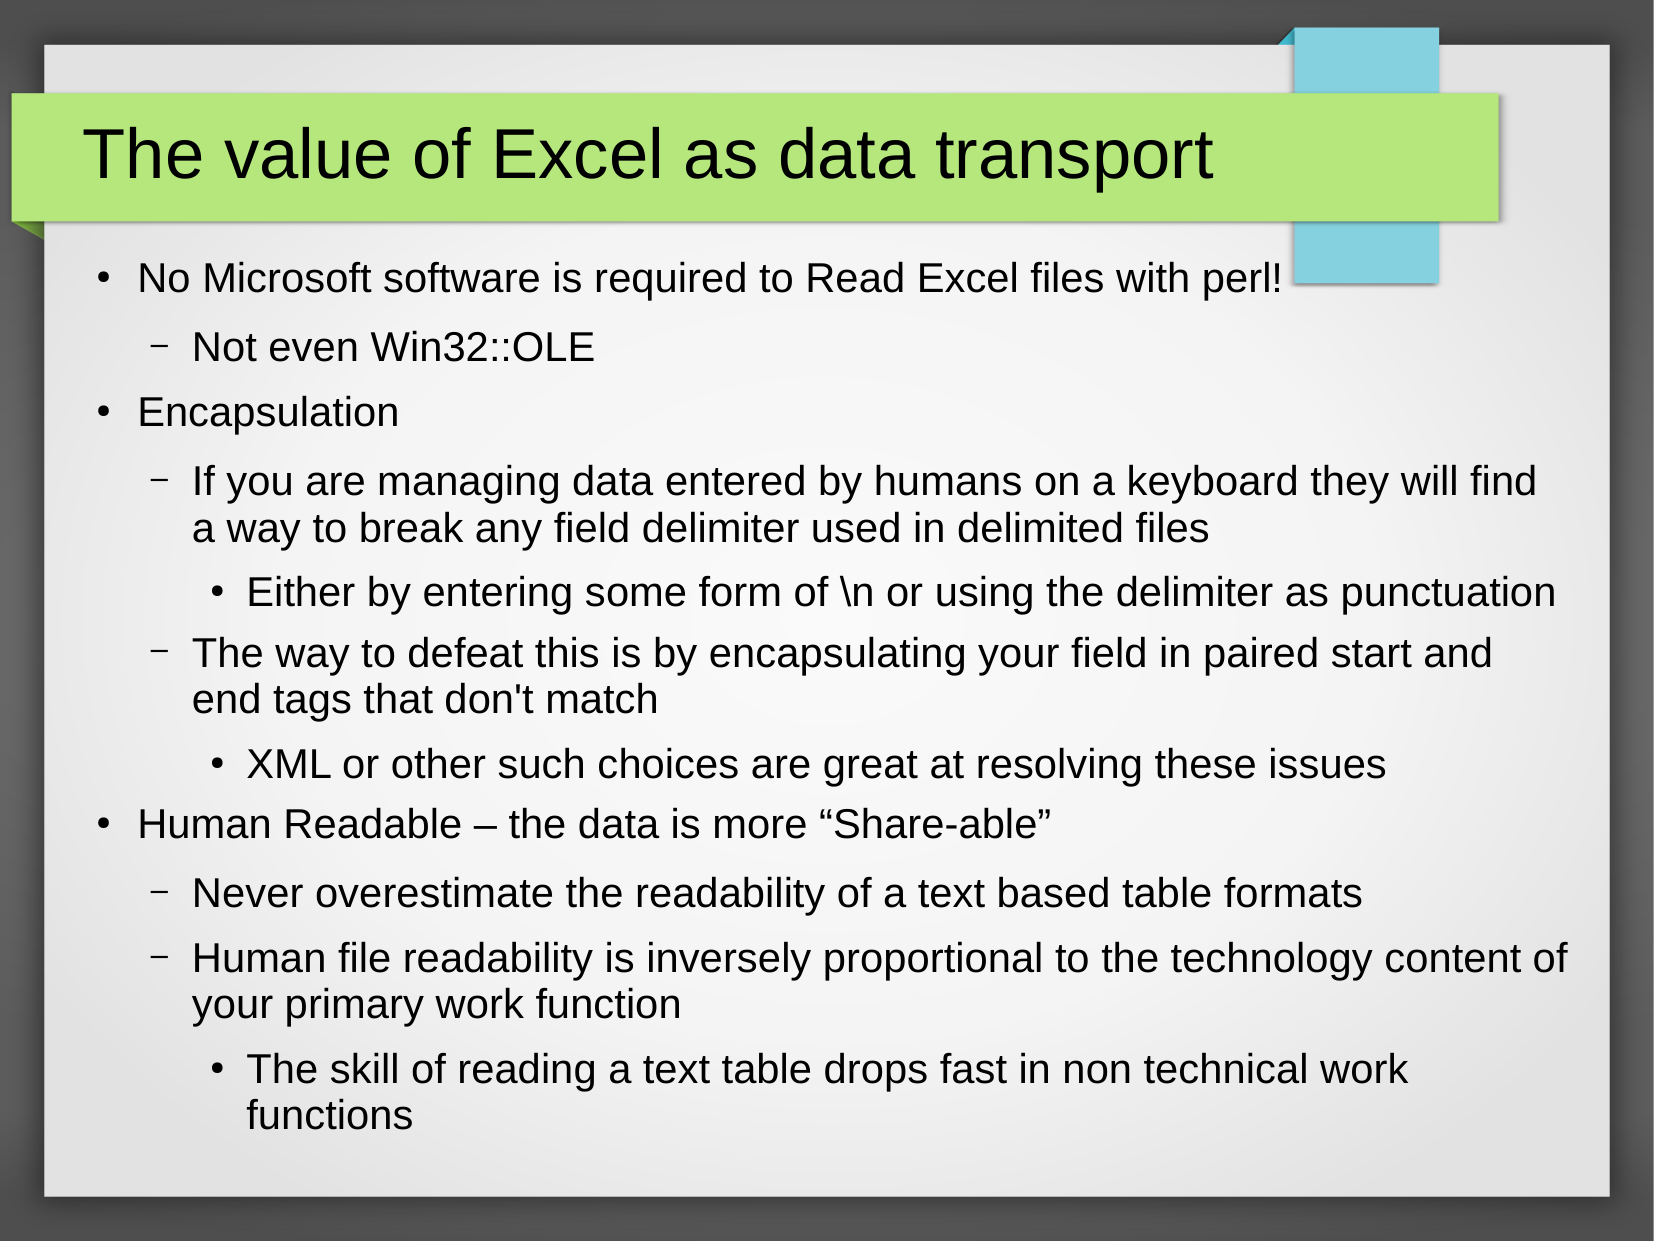

# The value of Excel as data transport
No Microsoft software is required to Read Excel files with perl!
Not even Win32::OLE
Encapsulation
If you are managing data entered by humans on a keyboard they will find a way to break any field delimiter used in delimited files
Either by entering some form of \n or using the delimiter as punctuation
The way to defeat this is by encapsulating your field in paired start and end tags that don't match
XML or other such choices are great at resolving these issues
Human Readable – the data is more “Share-able”
Never overestimate the readability of a text based table formats
Human file readability is inversely proportional to the technology content of your primary work function
The skill of reading a text table drops fast in non technical work functions